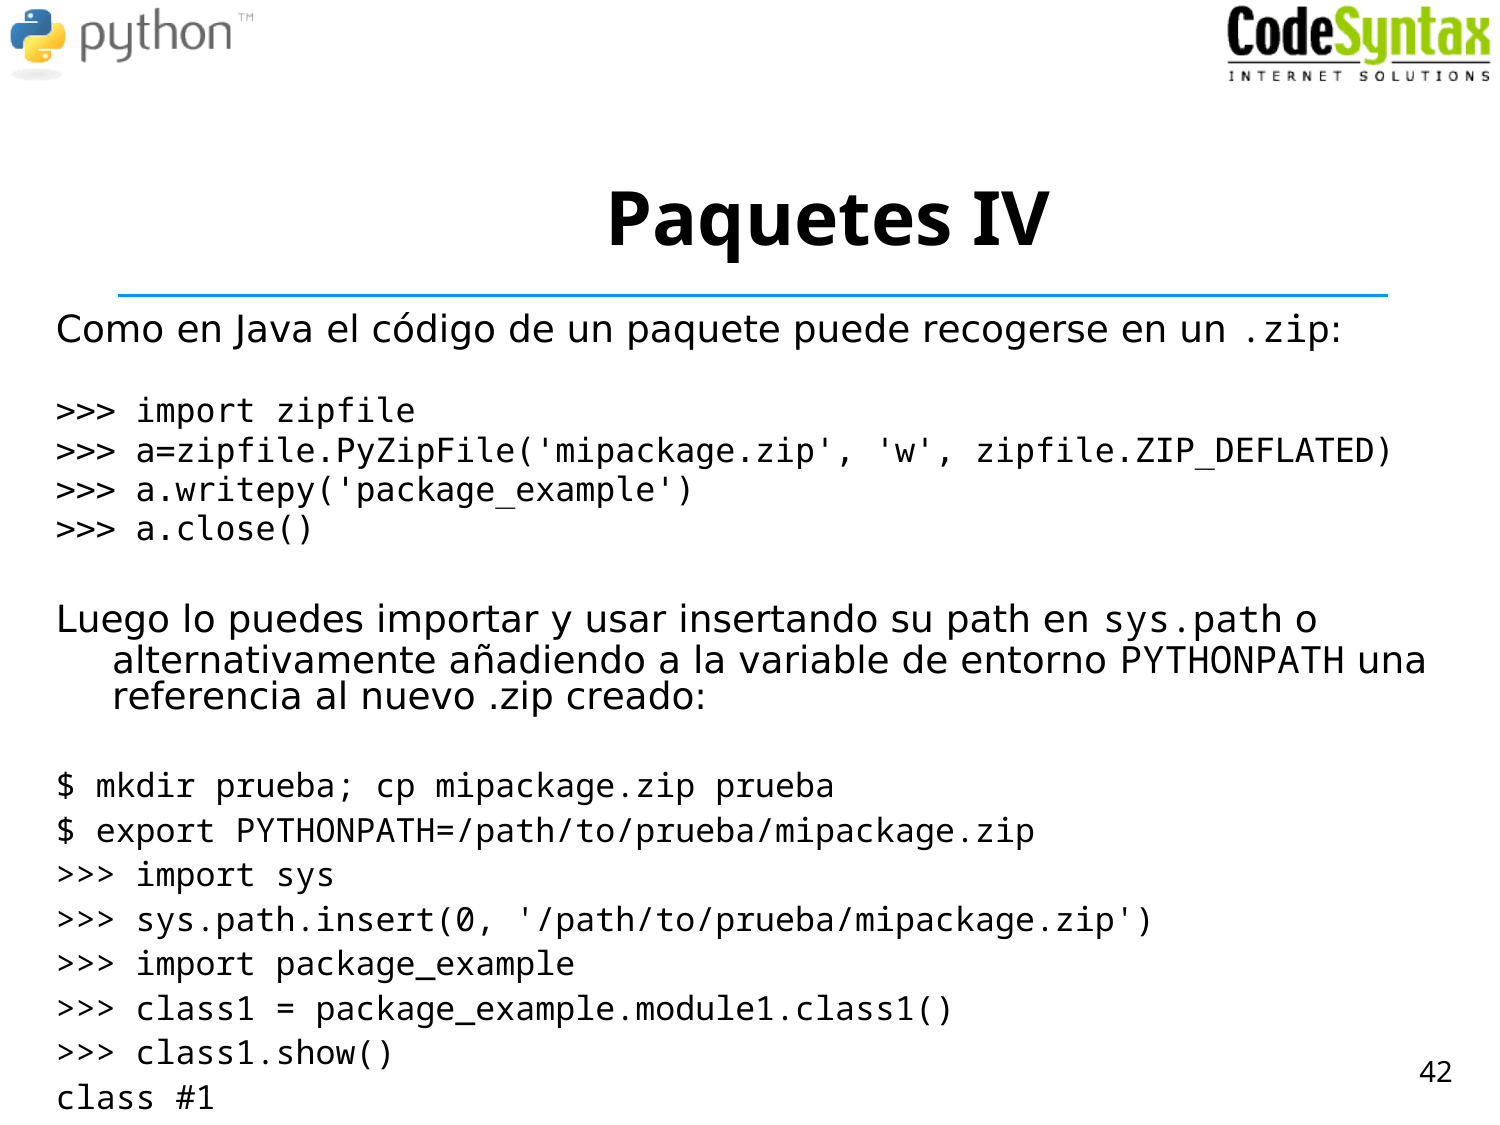

# Paquetes IV
Como en Java el código de un paquete puede recogerse en un .zip:
>>> import zipfile
>>> a=zipfile.PyZipFile('mipackage.zip', 'w', zipfile.ZIP_DEFLATED)
>>> a.writepy('package_example')
>>> a.close()
Luego lo puedes importar y usar insertando su path en sys.path o alternativamente añadiendo a la variable de entorno PYTHONPATH una referencia al nuevo .zip creado:
$ mkdir prueba; cp mipackage.zip prueba
$ export PYTHONPATH=/path/to/prueba/mipackage.zip
>>> import sys
>>> sys.path.insert(0, '/path/to/prueba/mipackage.zip')
>>> import package_example
>>> class1 = package_example.module1.class1()
>>> class1.show()
class #1
42